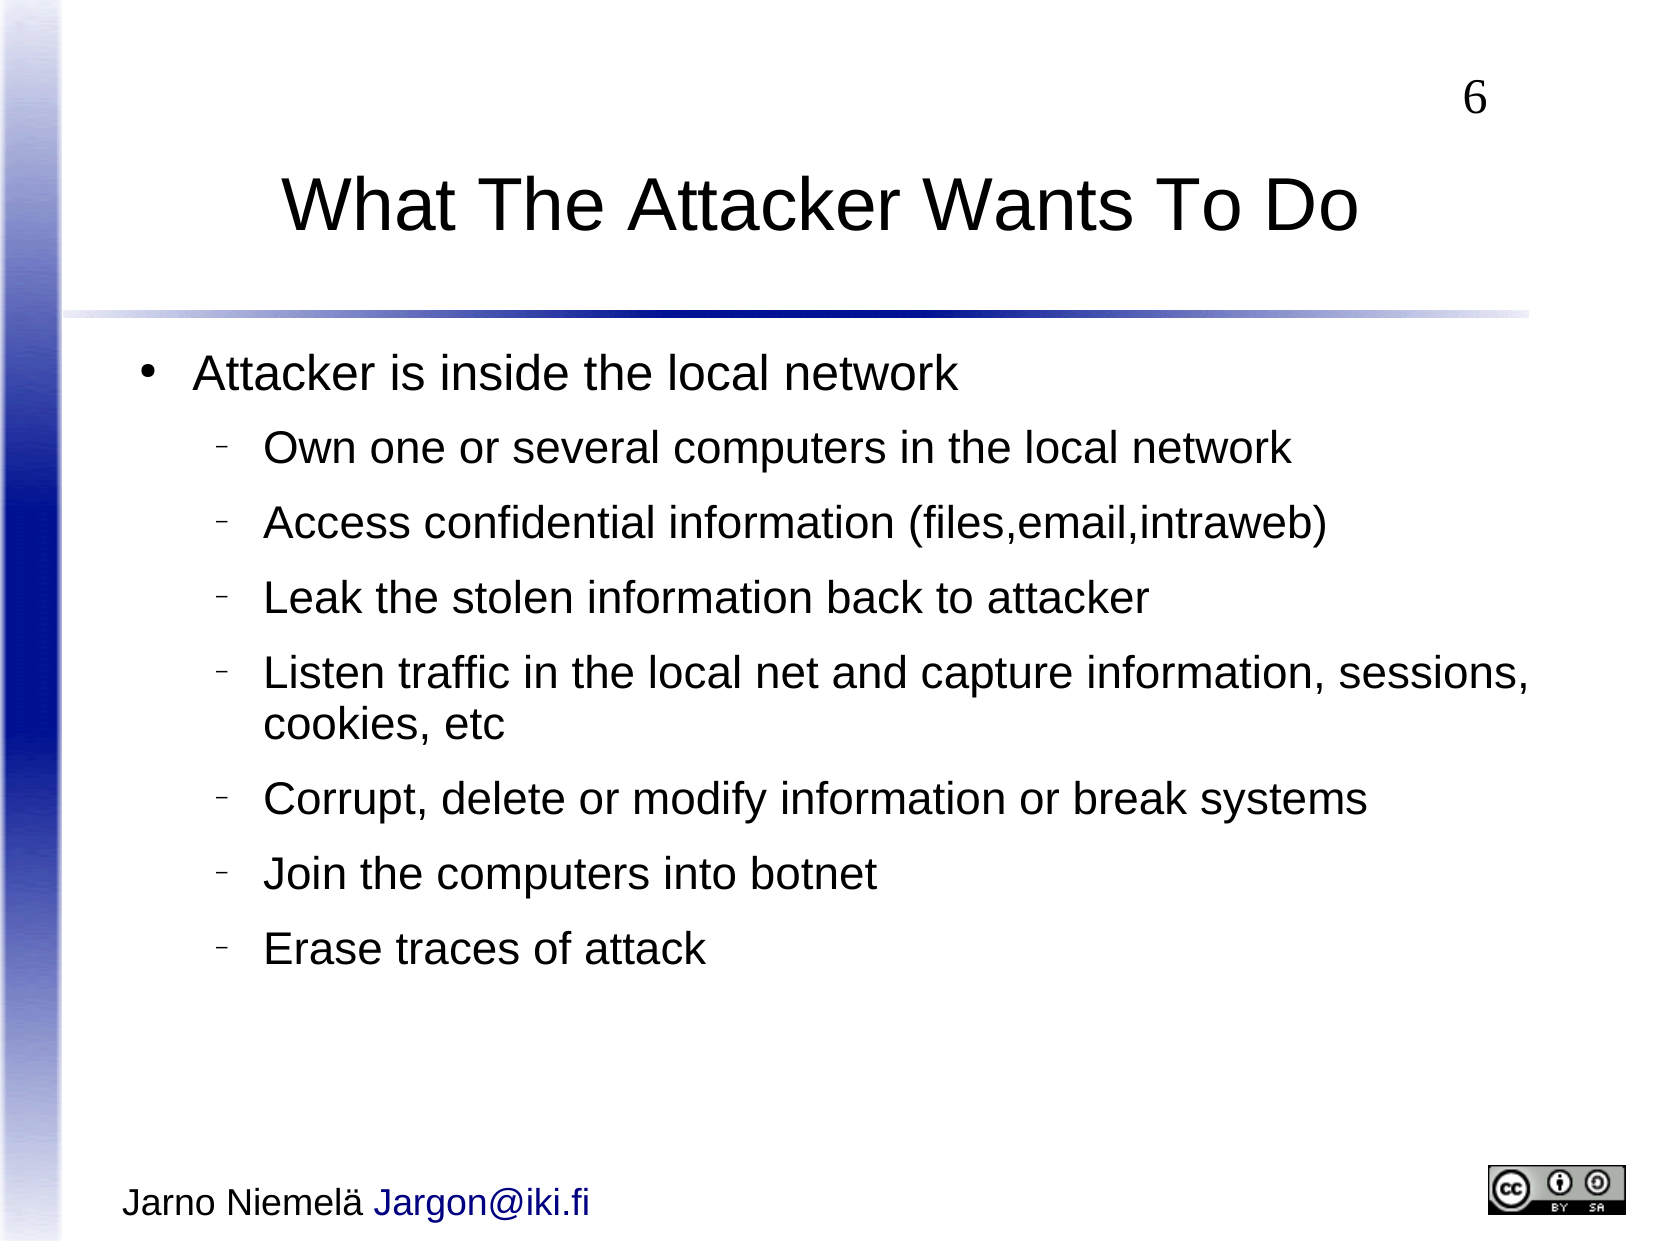

# What The Attacker Wants To Do
Attacker is inside the local network
Own one or several computers in the local network
Access confidential information (files,email,intraweb)
Leak the stolen information back to attacker
Listen traffic in the local net and capture information, sessions, cookies, etc
Corrupt, delete or modify information or break systems
Join the computers into botnet
Erase traces of attack